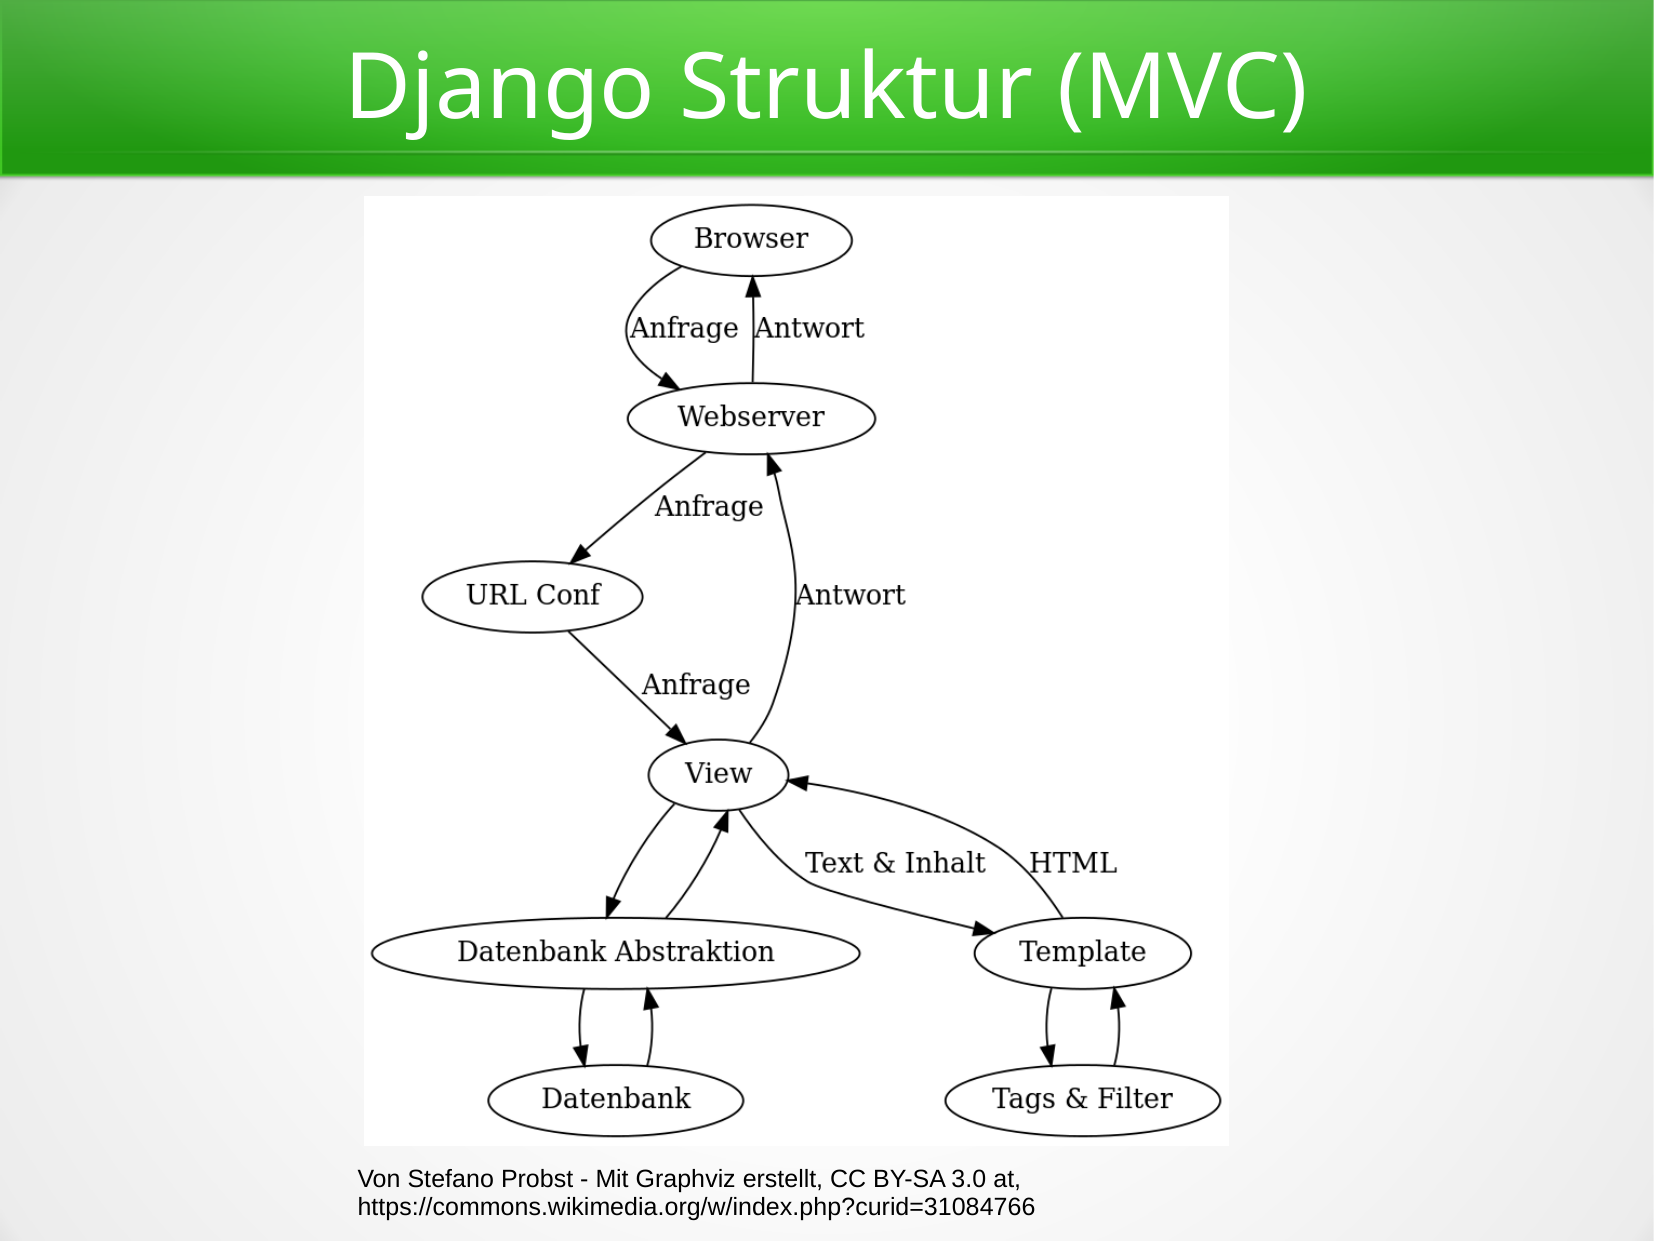

# Django Struktur (MVC)
Von Stefano Probst - Mit Graphviz erstellt, CC BY-SA 3.0 at,
https://commons.wikimedia.org/w/index.php?curid=31084766